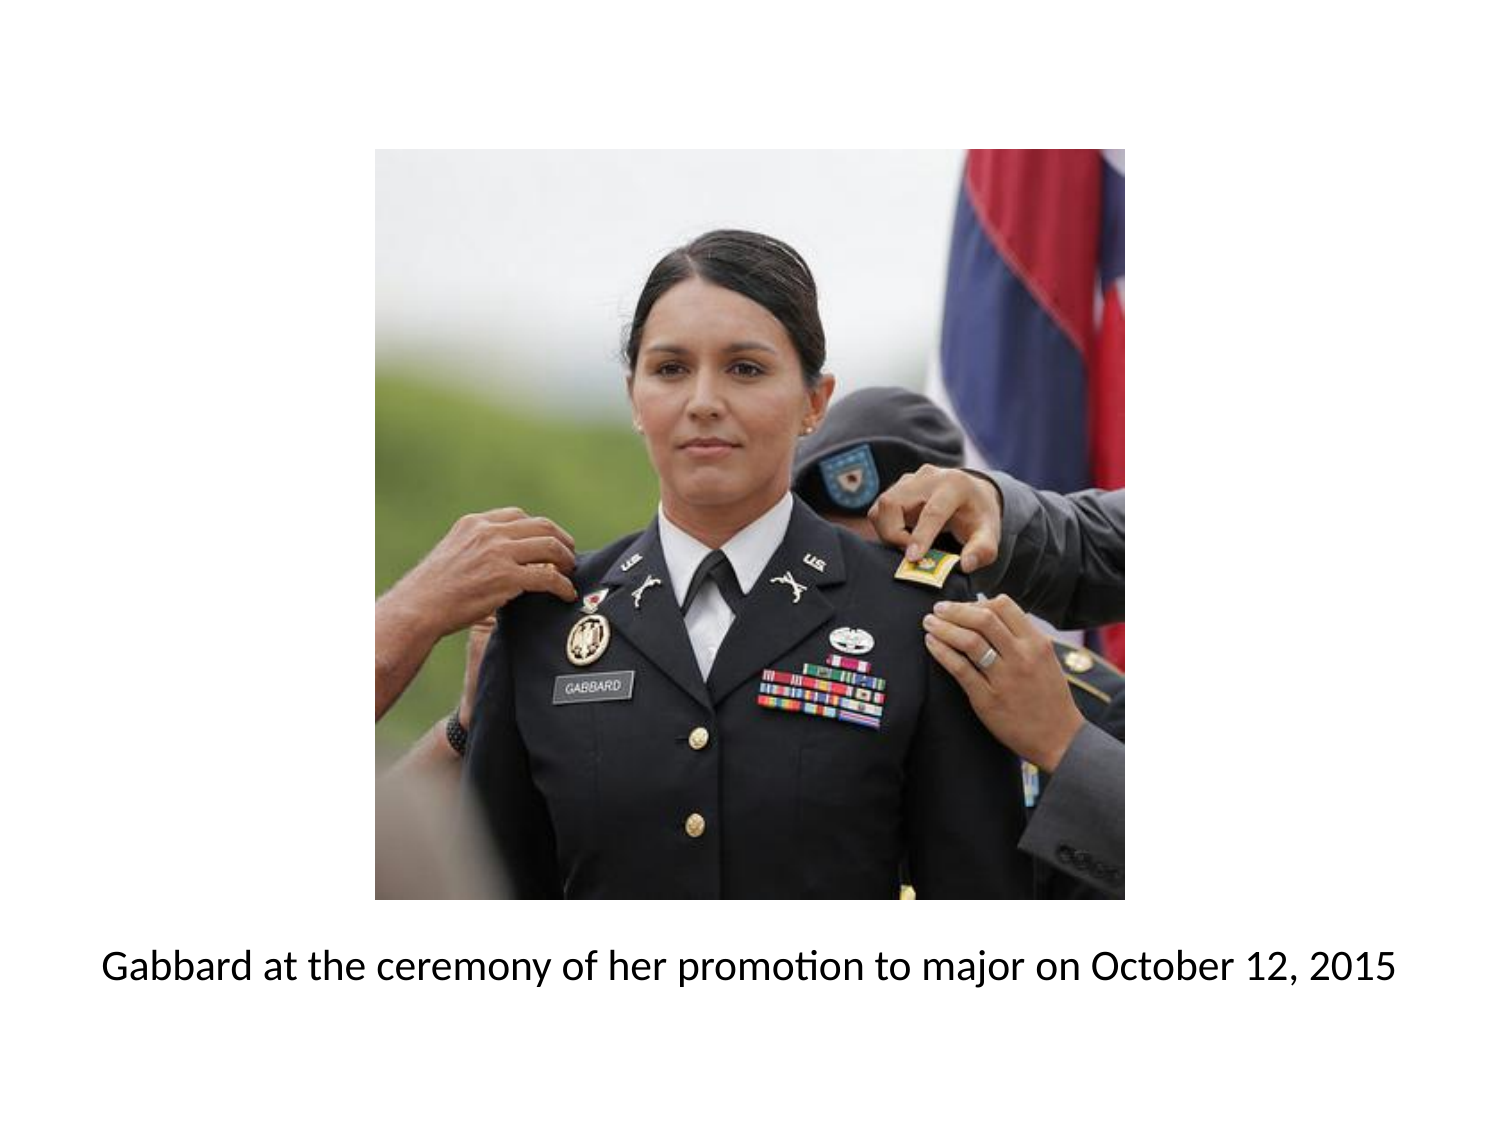

Gabbard at the ceremony of her promotion to major on October 12, 2015